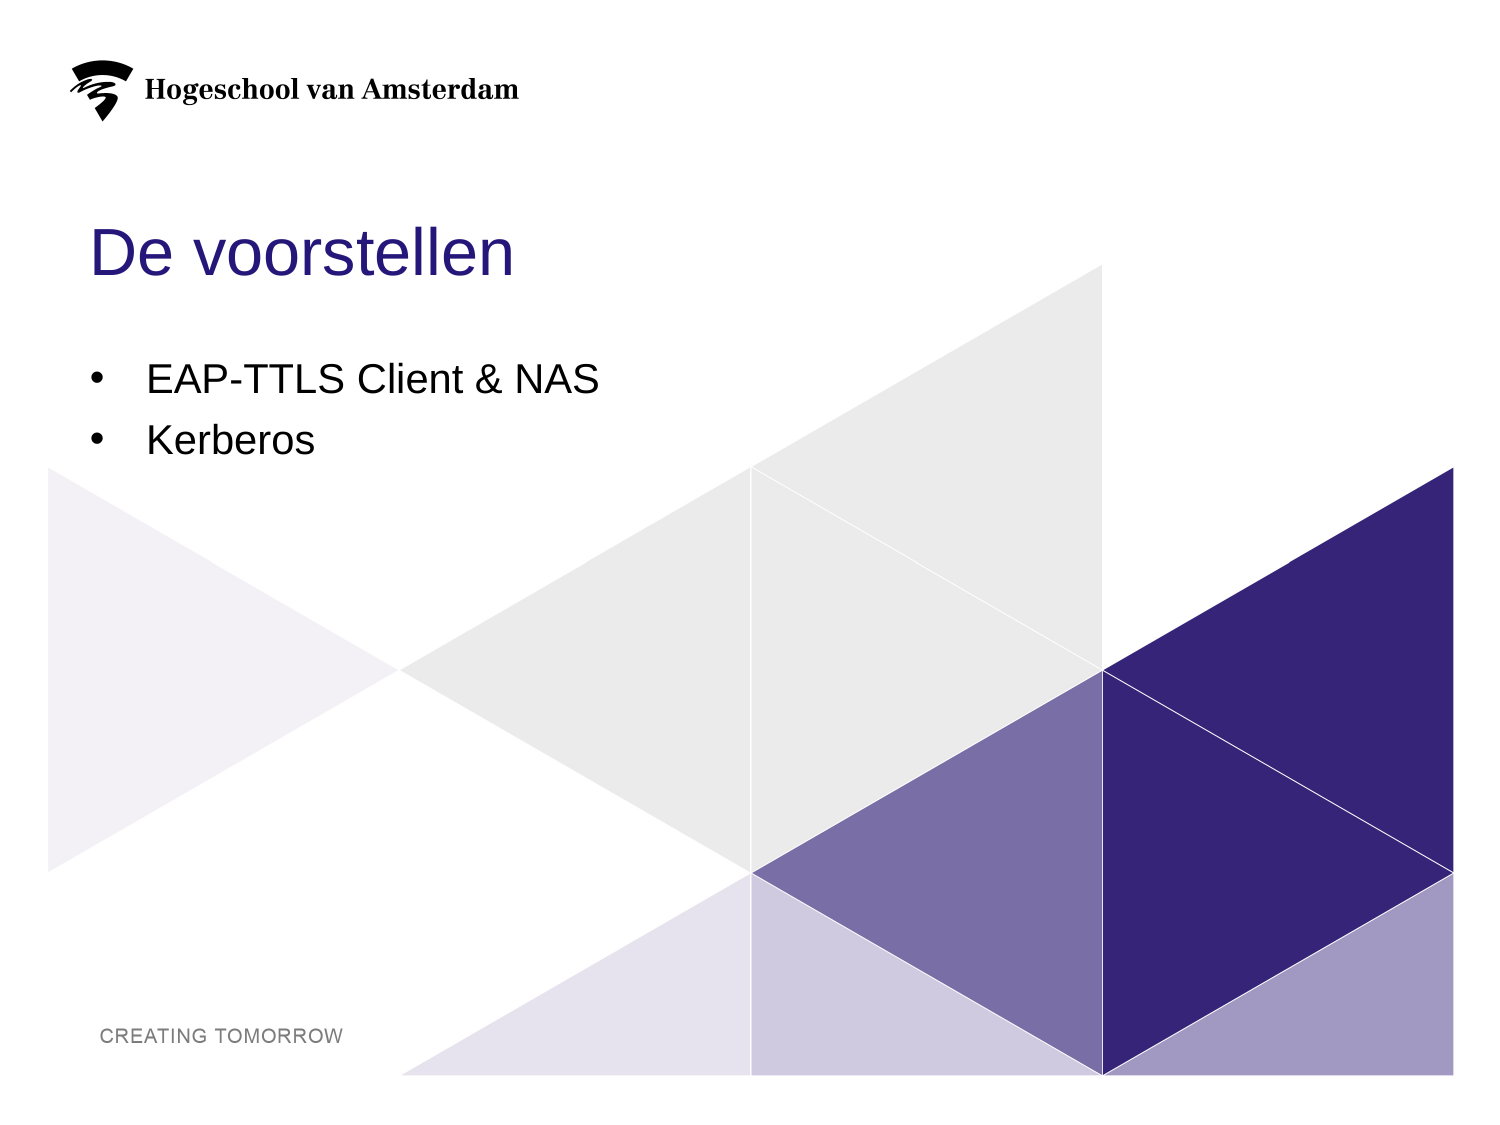

# De voorstellen
EAP-TTLS Client & NAS
Kerberos